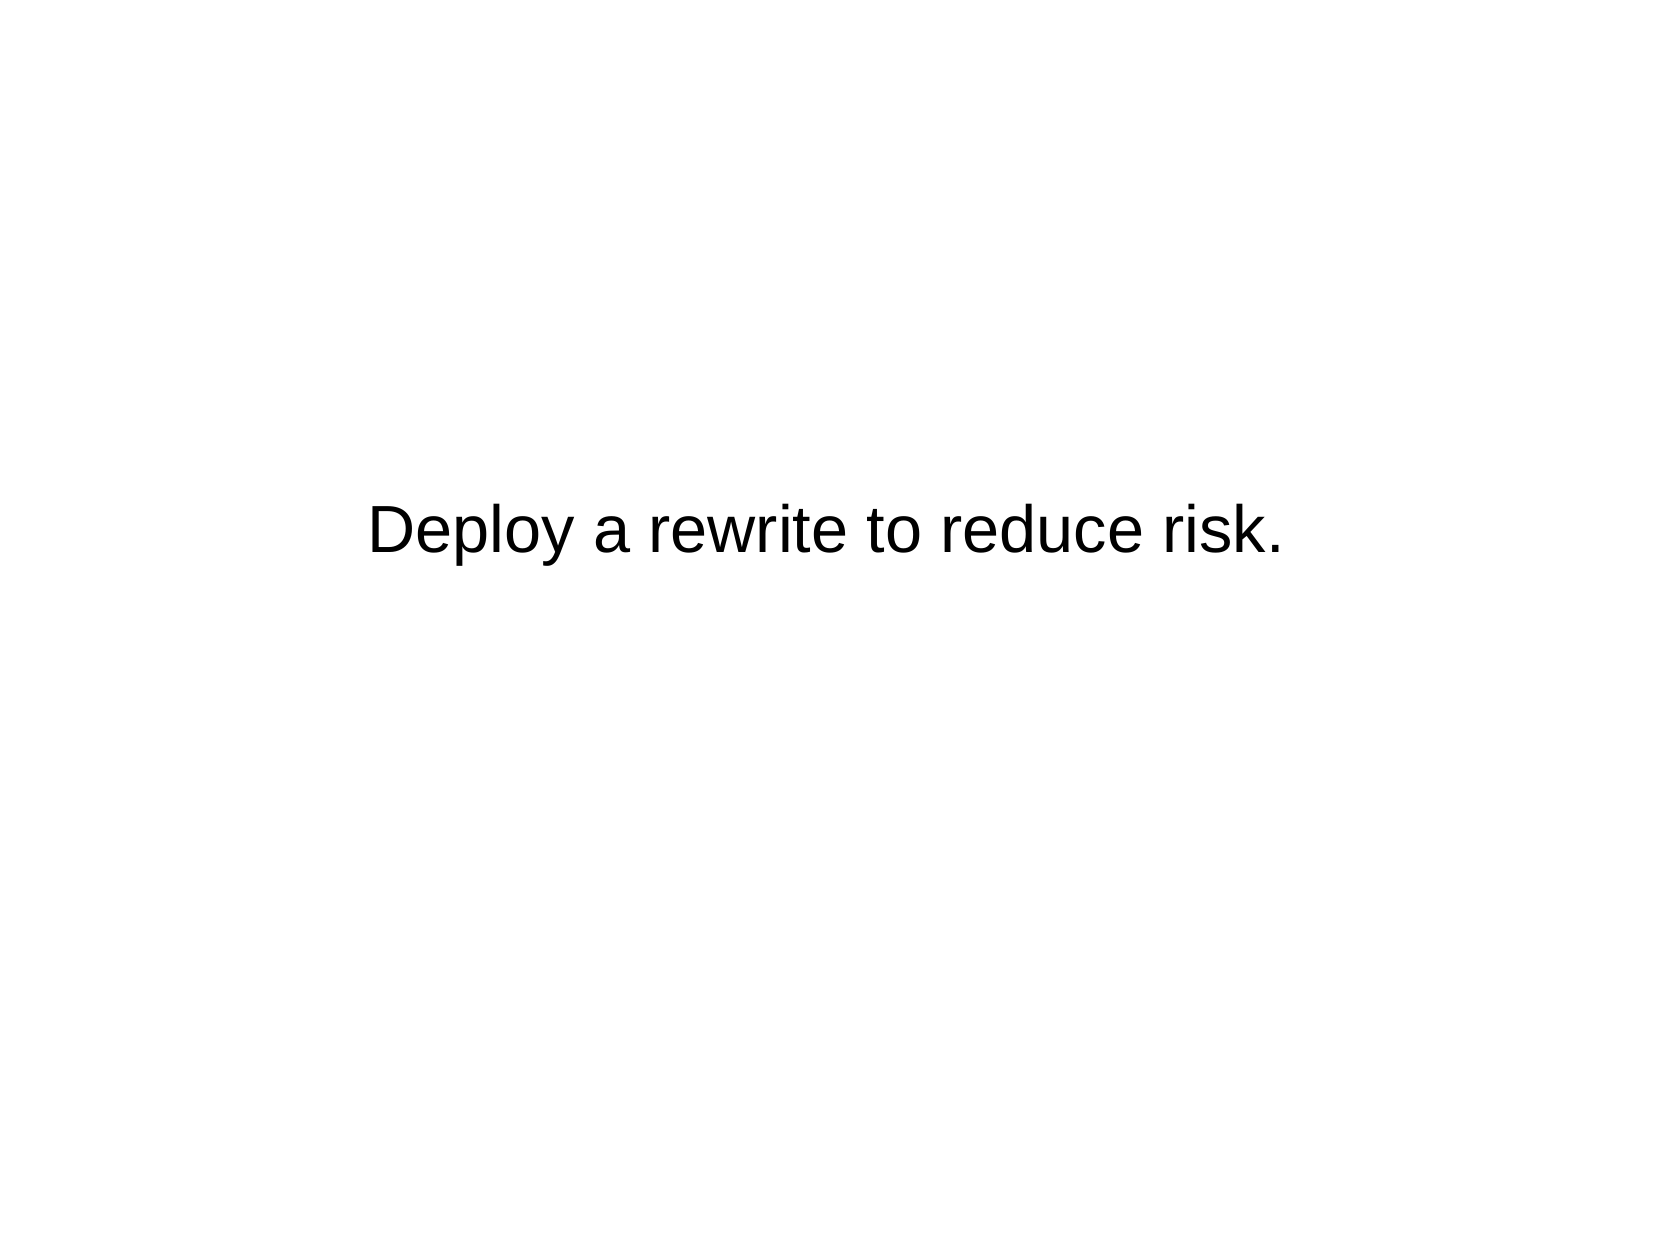

# Deploy a rewrite to reduce risk.